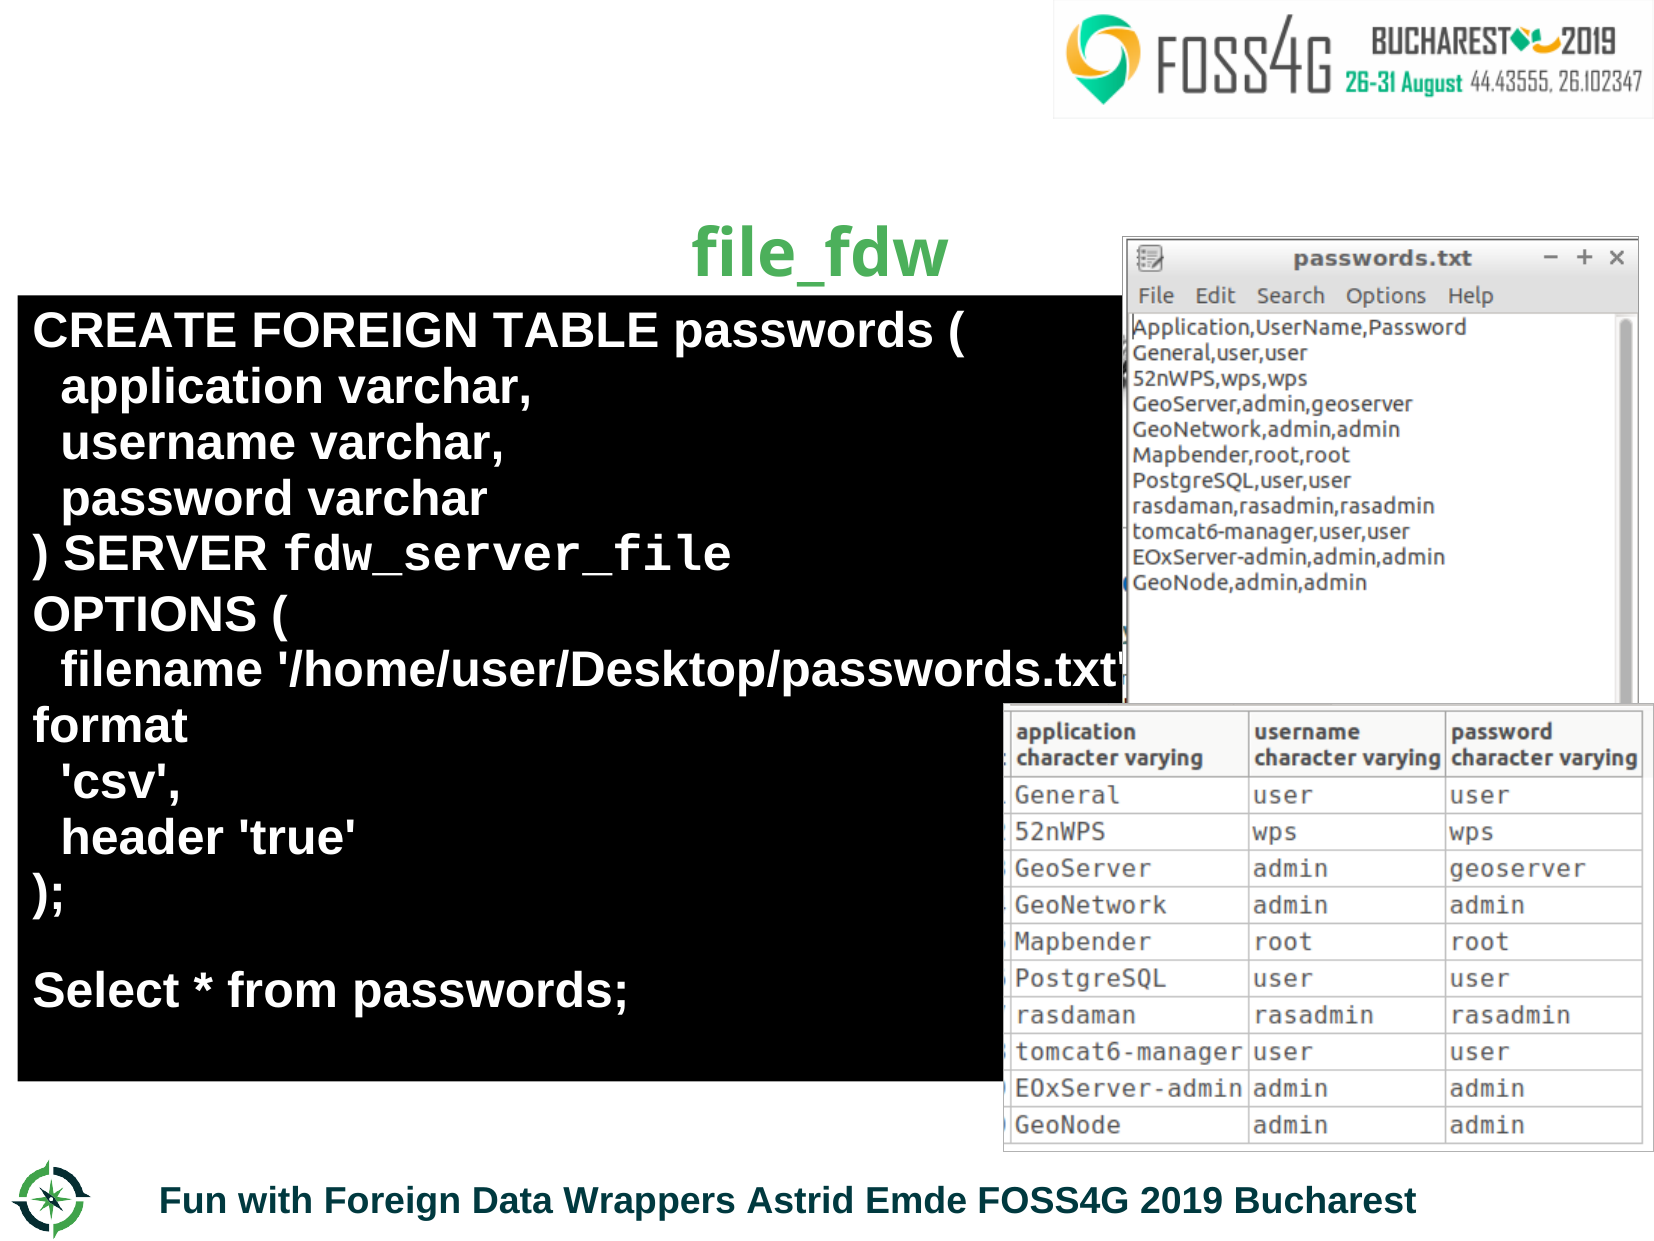

# file_fdw
CREATE FOREIGN TABLE passwords (
 application varchar,
 username varchar,
 password varchar
) SERVER fdw_server_file
OPTIONS (
 filename '/home/user/Desktop/passwords.txt', format
 'csv',
 header 'true'
);
Select * from passwords;